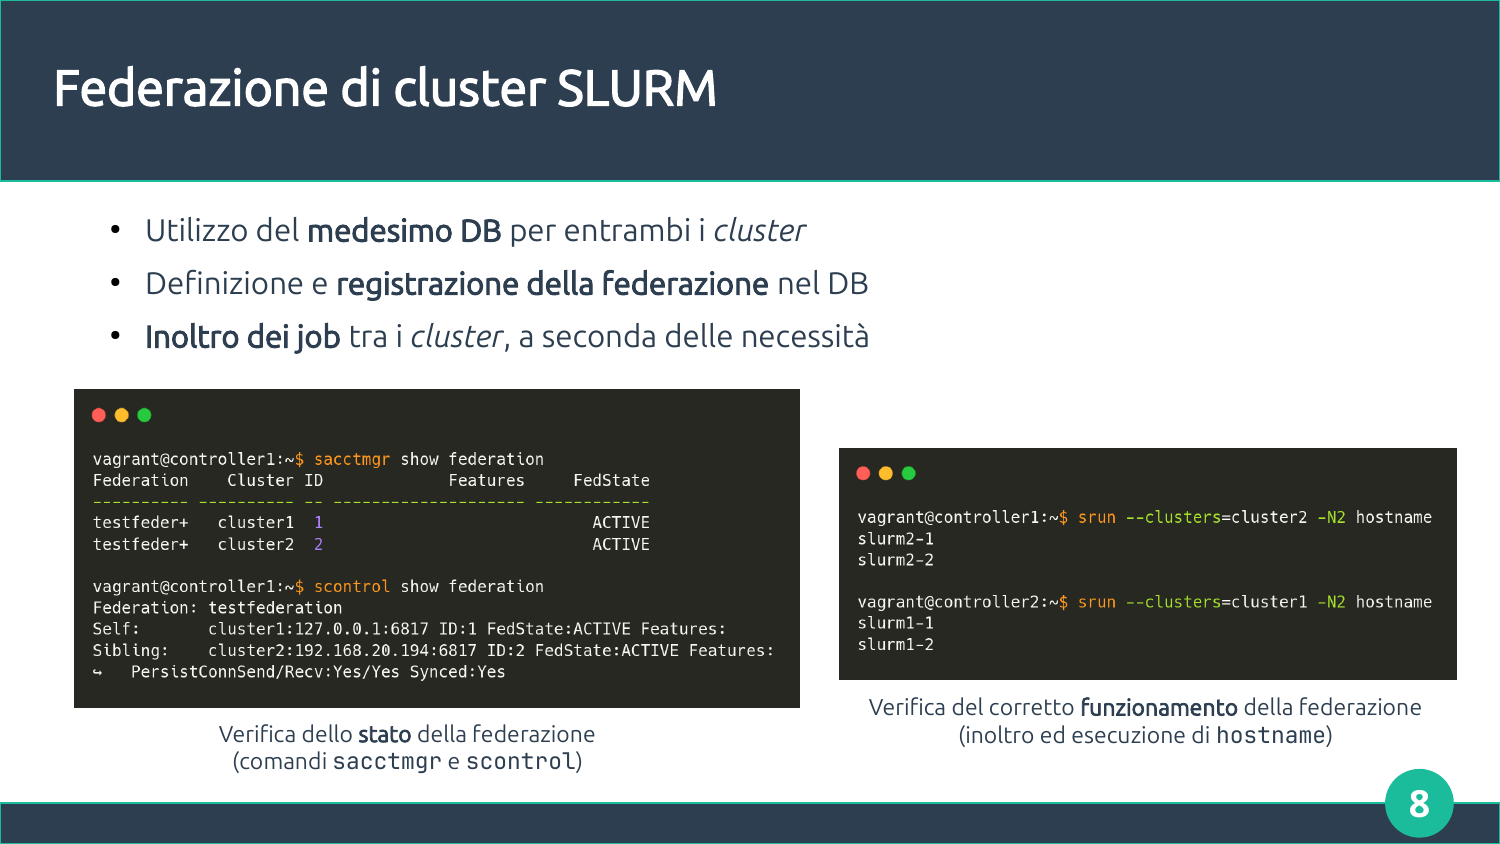

# Federazione di cluster SLURM
Utilizzo del medesimo DB per entrambi i cluster
Definizione e registrazione della federazione nel DB
Inoltro dei job tra i cluster, a seconda delle necessità
Verifica del corretto funzionamento della federazione
(inoltro ed esecuzione di hostname)
Verifica dello stato della federazione
(comandi sacctmgr e scontrol)
8